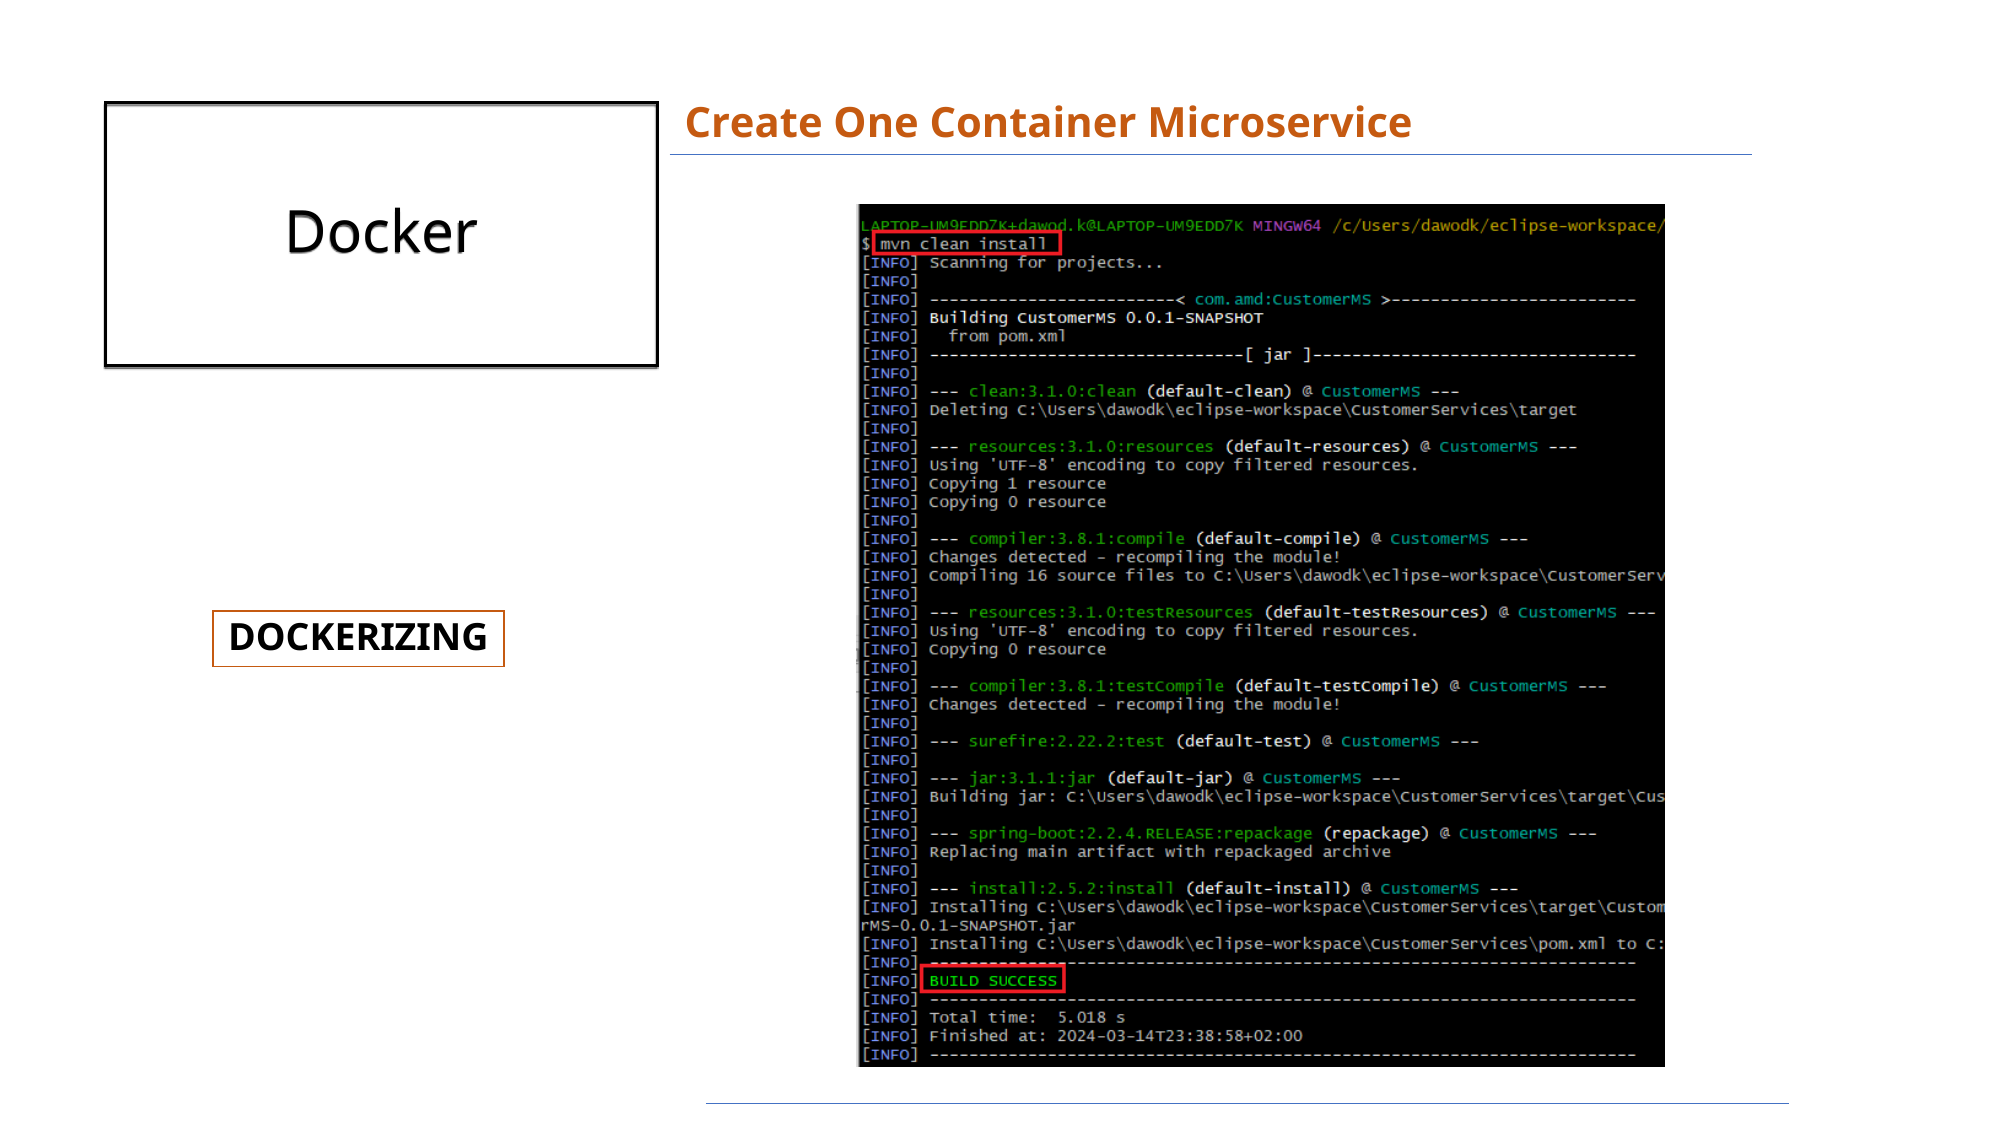

Create One Container Microservice
# Docker
DOCKERIZING